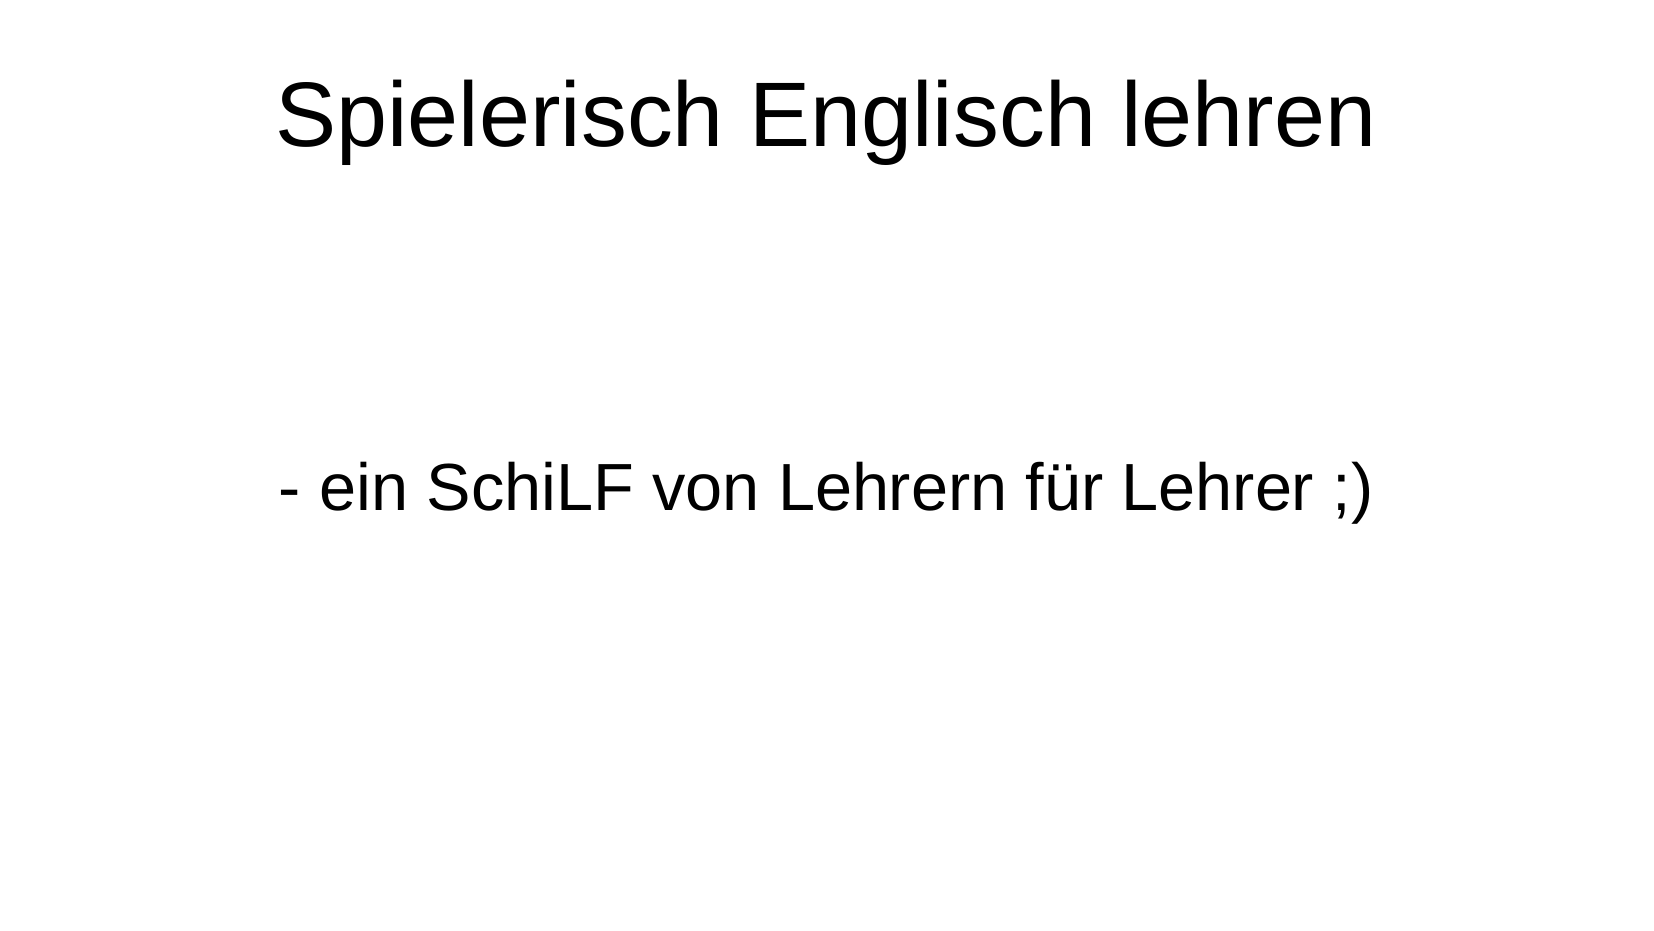

# Spielerisch Englisch lehren
- ein SchiLF von Lehrern für Lehrer ;)